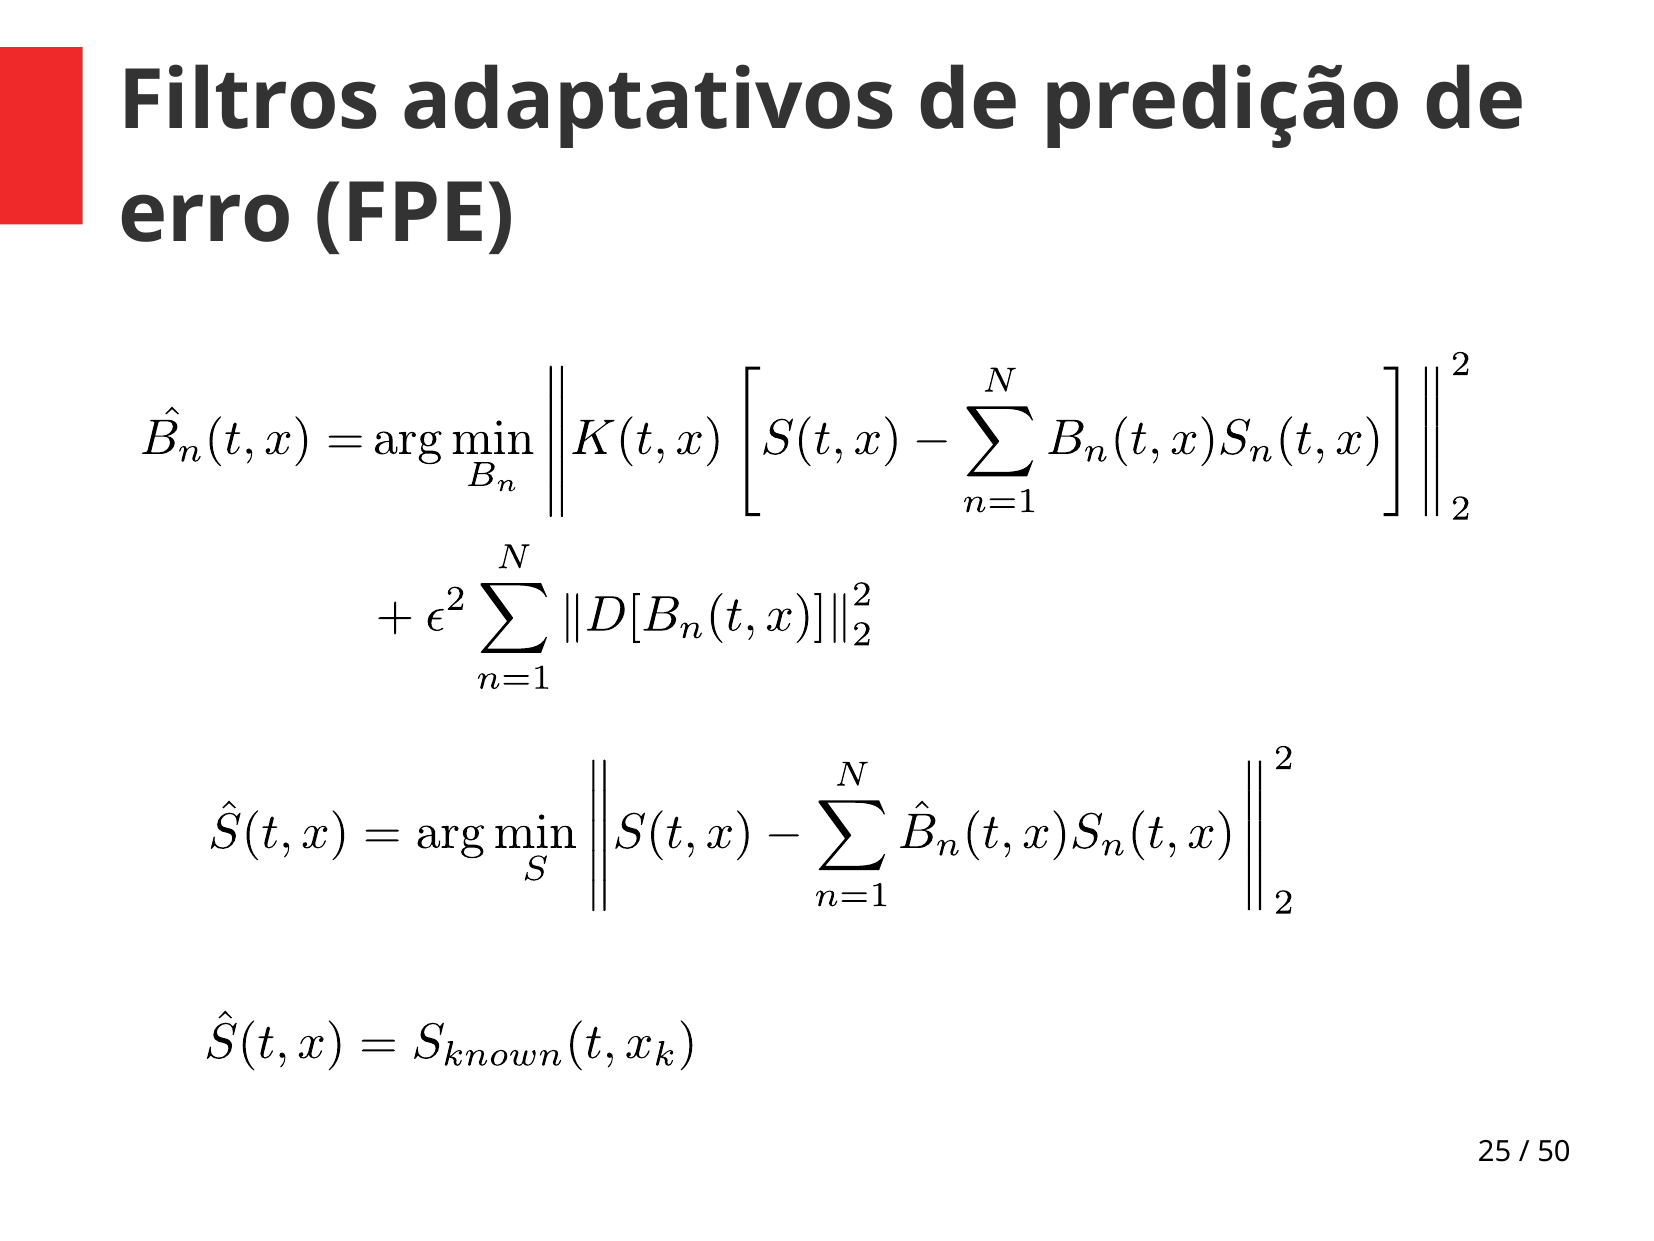

# Filtros adaptativos de predição de erro (FPE)
25